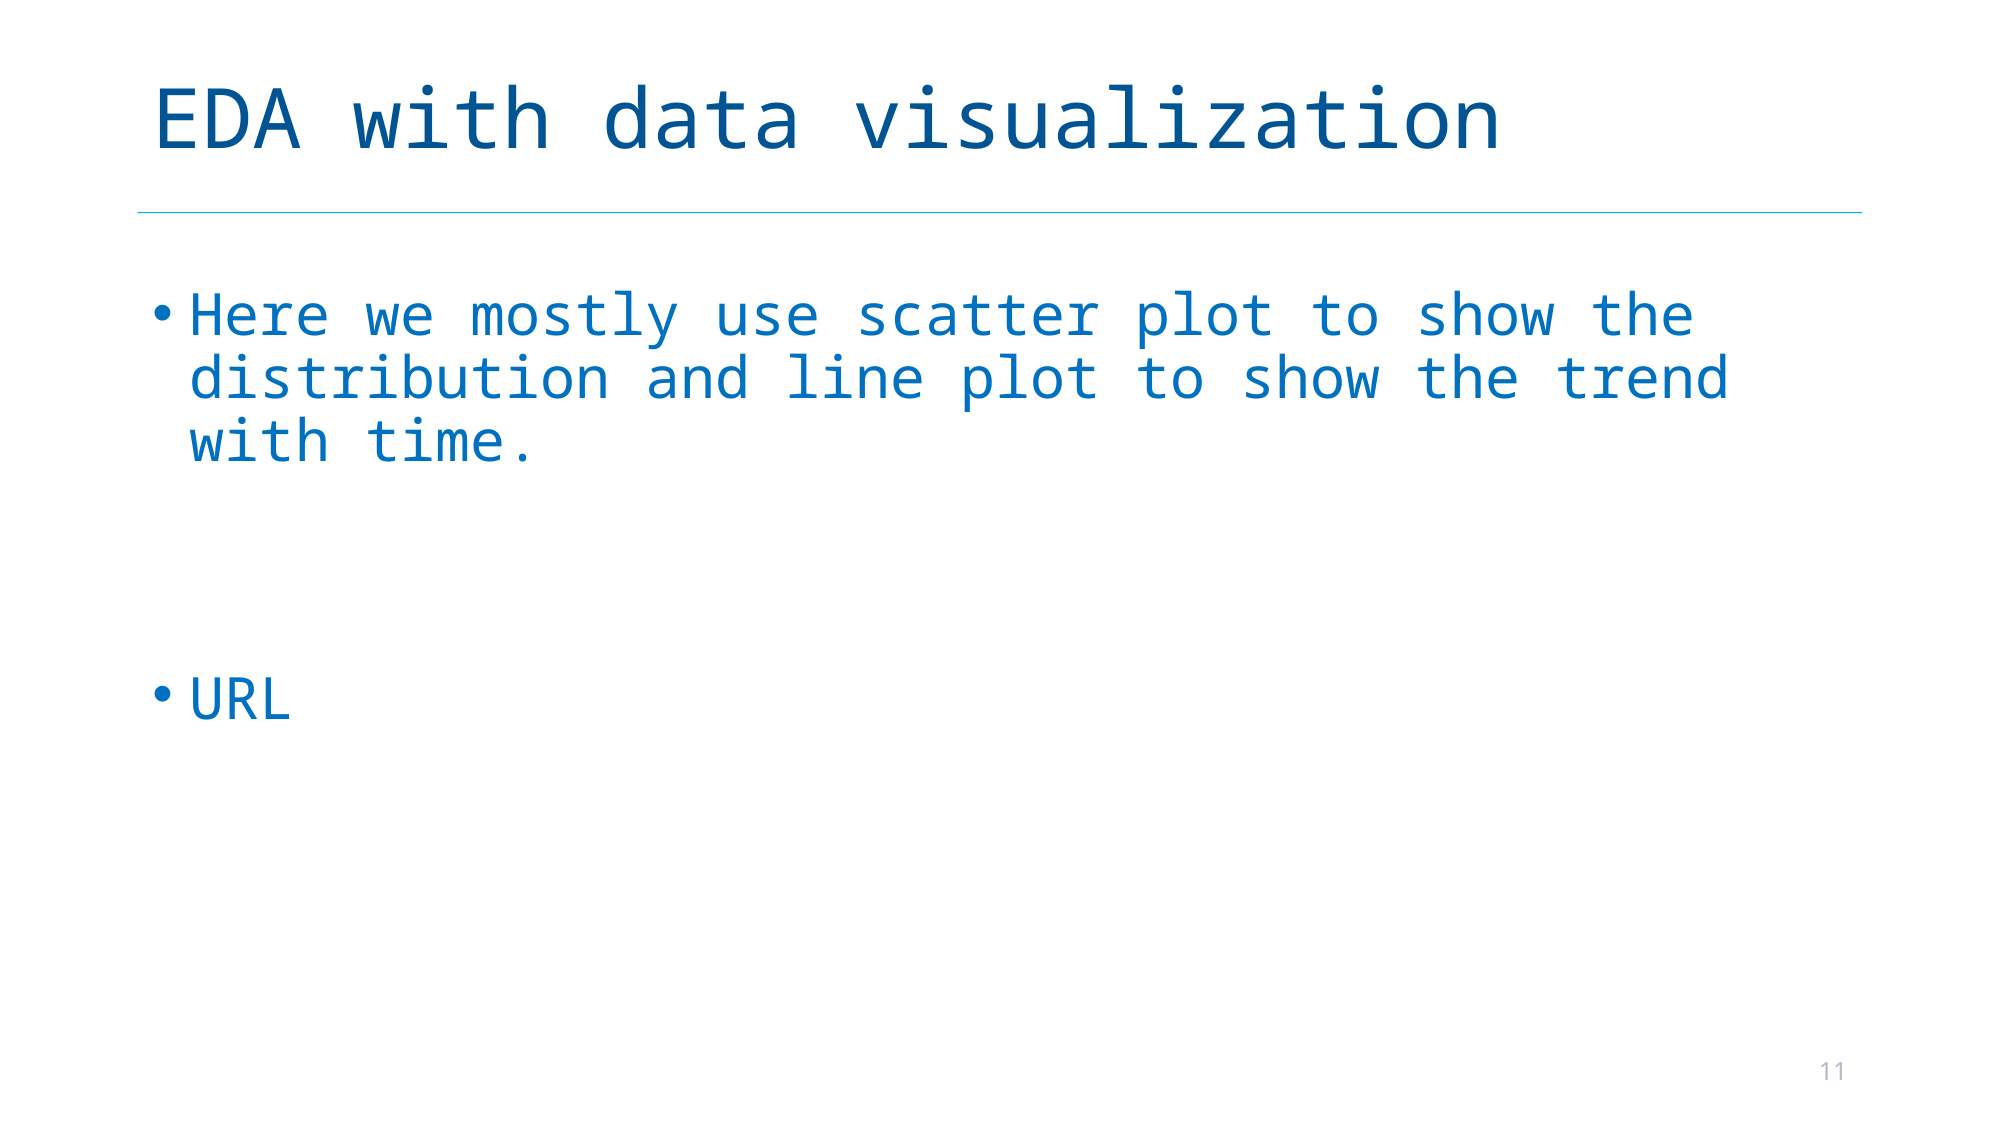

# EDA with data visualization
Here we mostly use scatter plot to show the distribution and line plot to show the trend with time.
URL